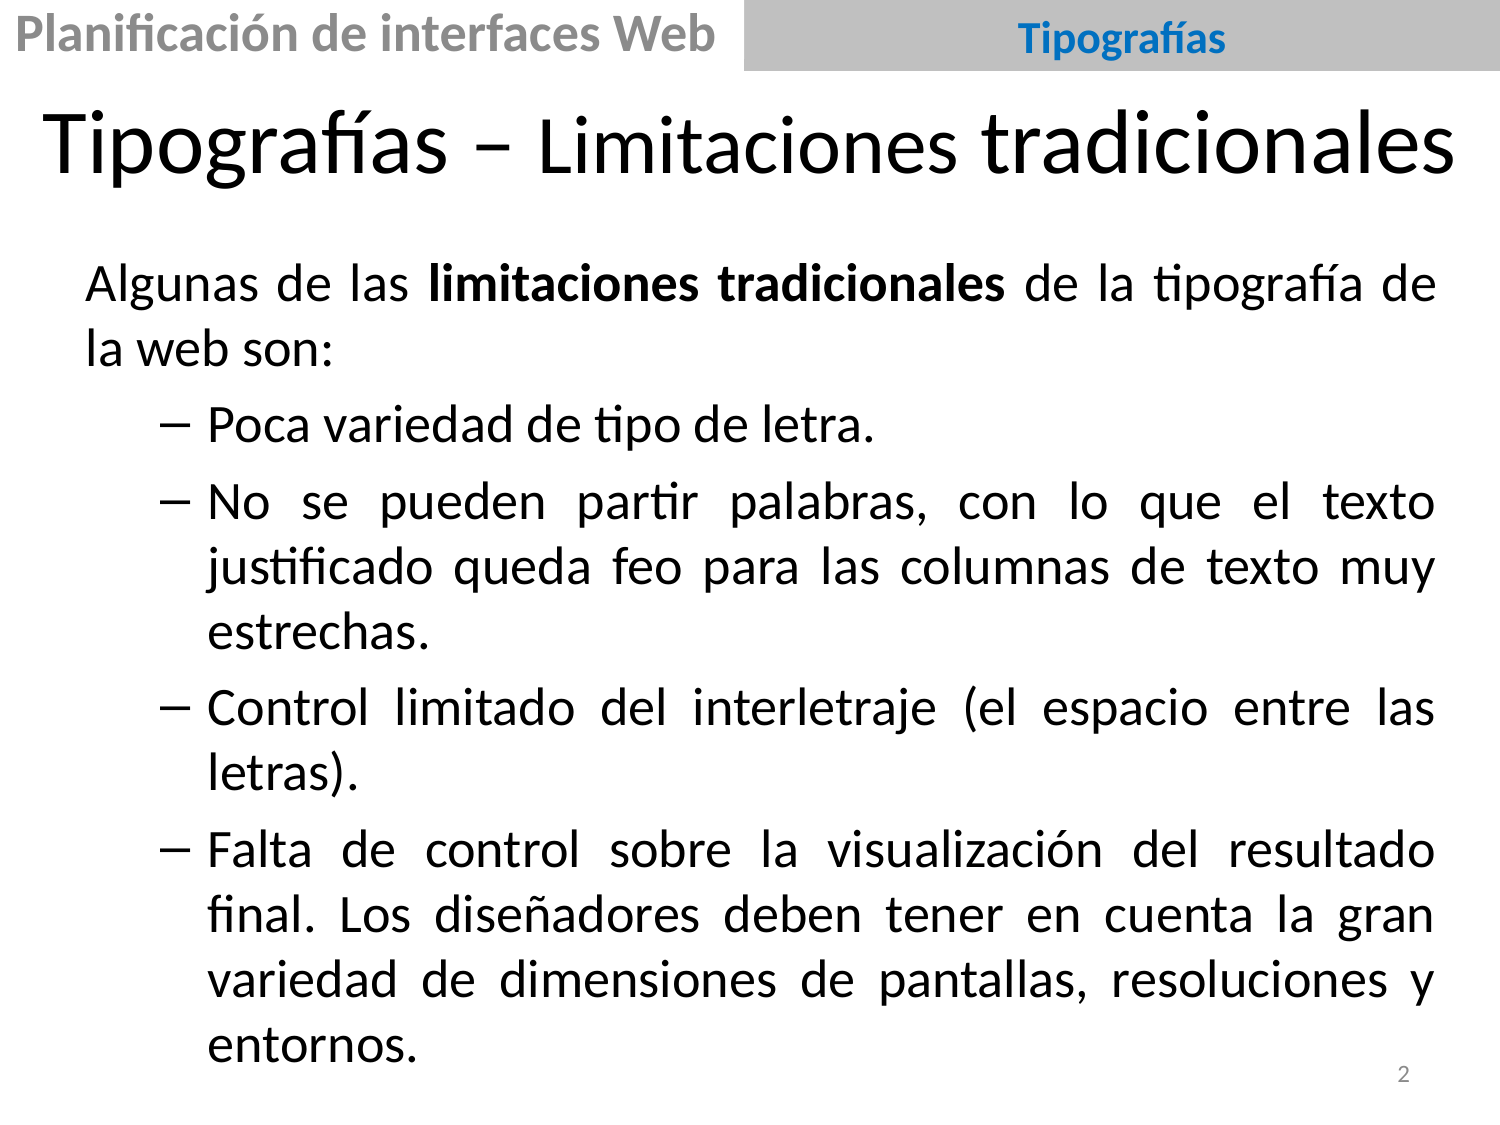

Planificación de interfaces Web
Tipografías
# Tipografías – Limitaciones tradicionales
Algunas de las limitaciones tradicionales de la tipografía de la web son:
Poca variedad de tipo de letra.
No se pueden partir palabras, con lo que el texto justificado queda feo para las columnas de texto muy estrechas.
Control limitado del interletraje (el espacio entre las letras).
Falta de control sobre la visualización del resultado final. Los diseñadores deben tener en cuenta la gran variedad de dimensiones de pantallas, resoluciones y entornos.